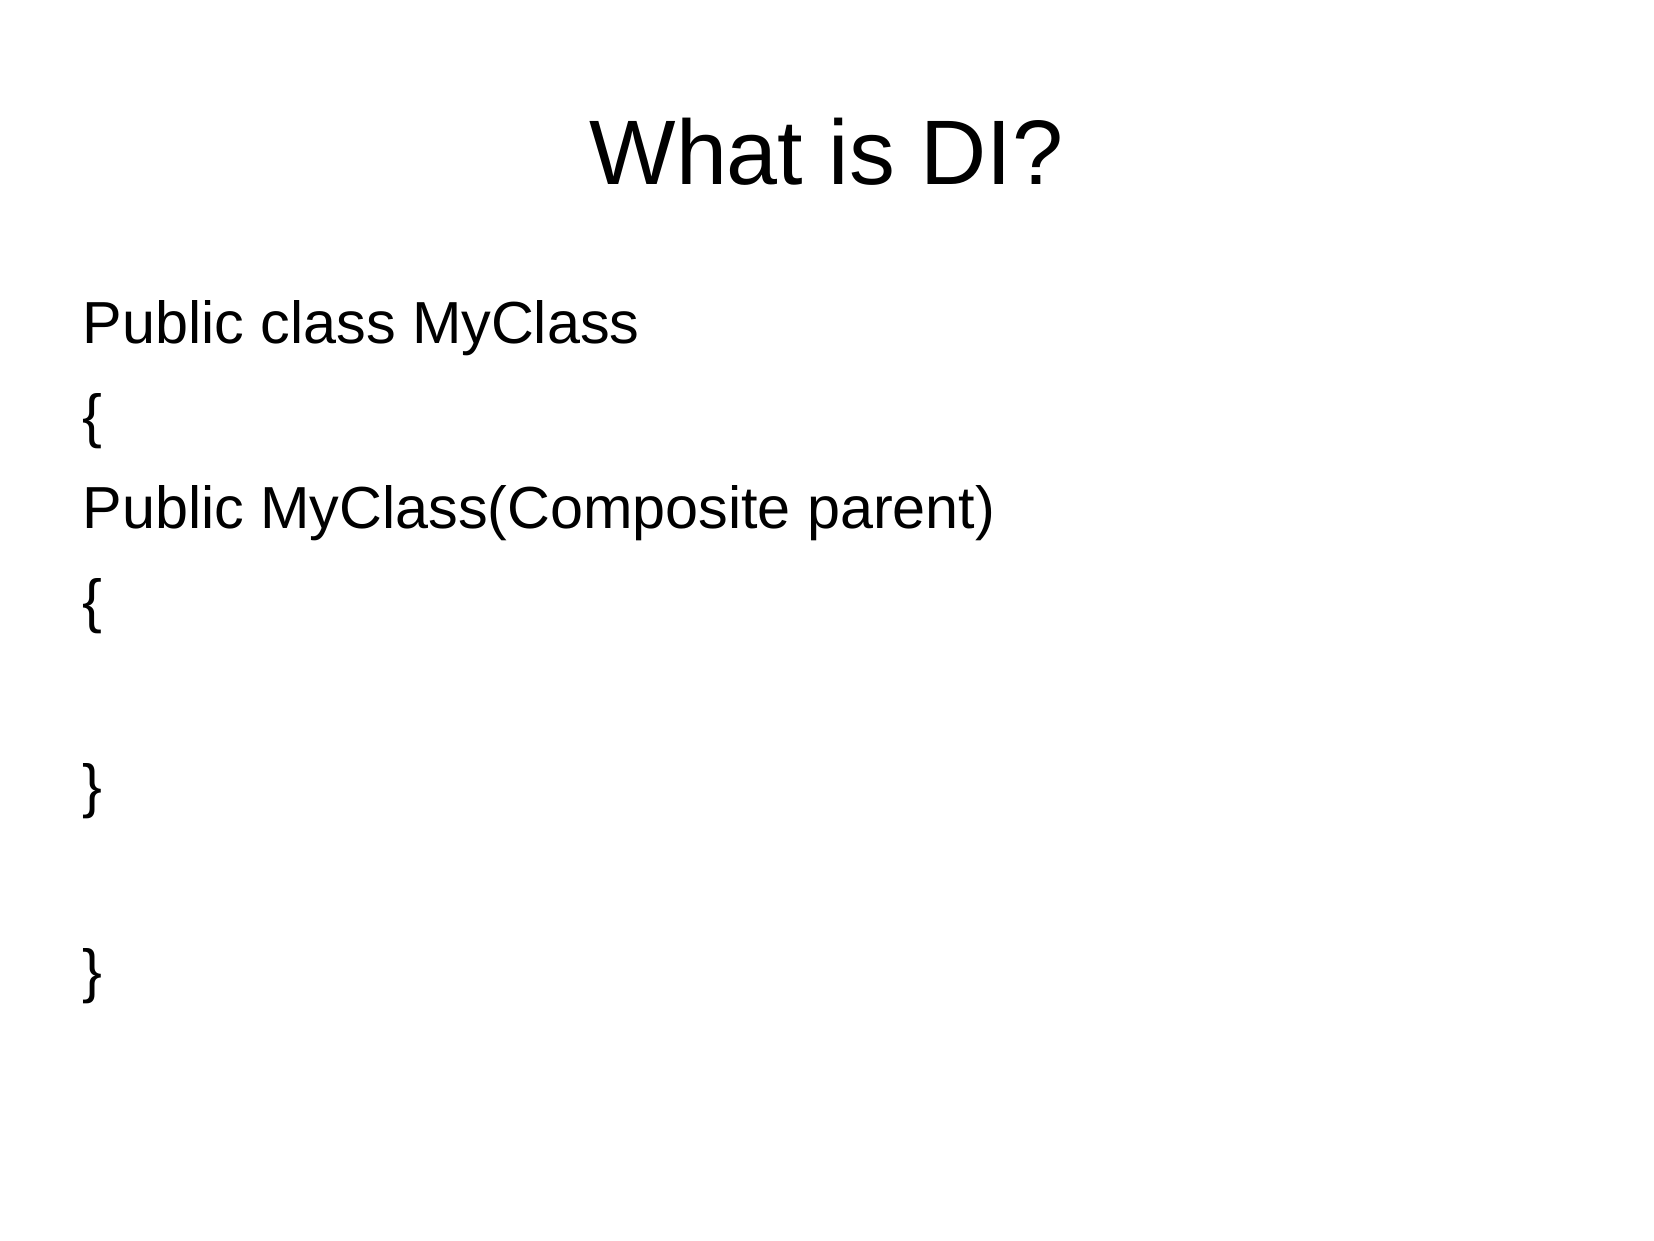

# What is DI?
Public class MyClass
{
Public MyClass(Composite parent)
{
}
}